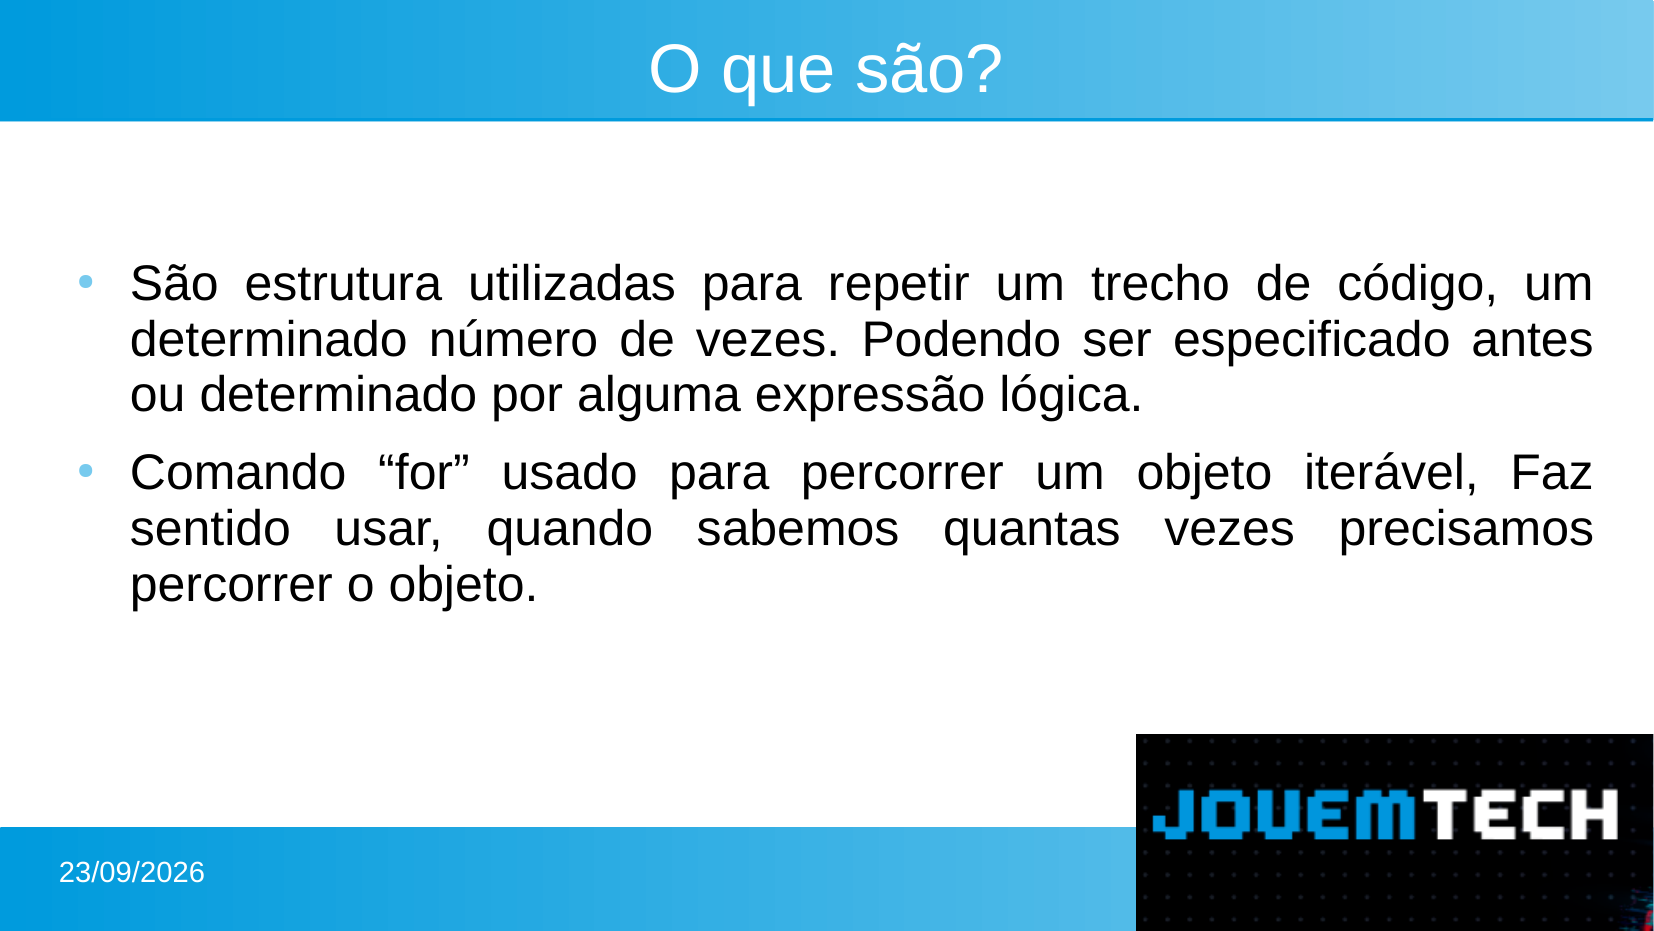

# O que são?
São estrutura utilizadas para repetir um trecho de código, um determinado número de vezes. Podendo ser especificado antes ou determinado por alguma expressão lógica.
Comando “for” usado para percorrer um objeto iterável, Faz sentido usar, quando sabemos quantas vezes precisamos percorrer o objeto.
3